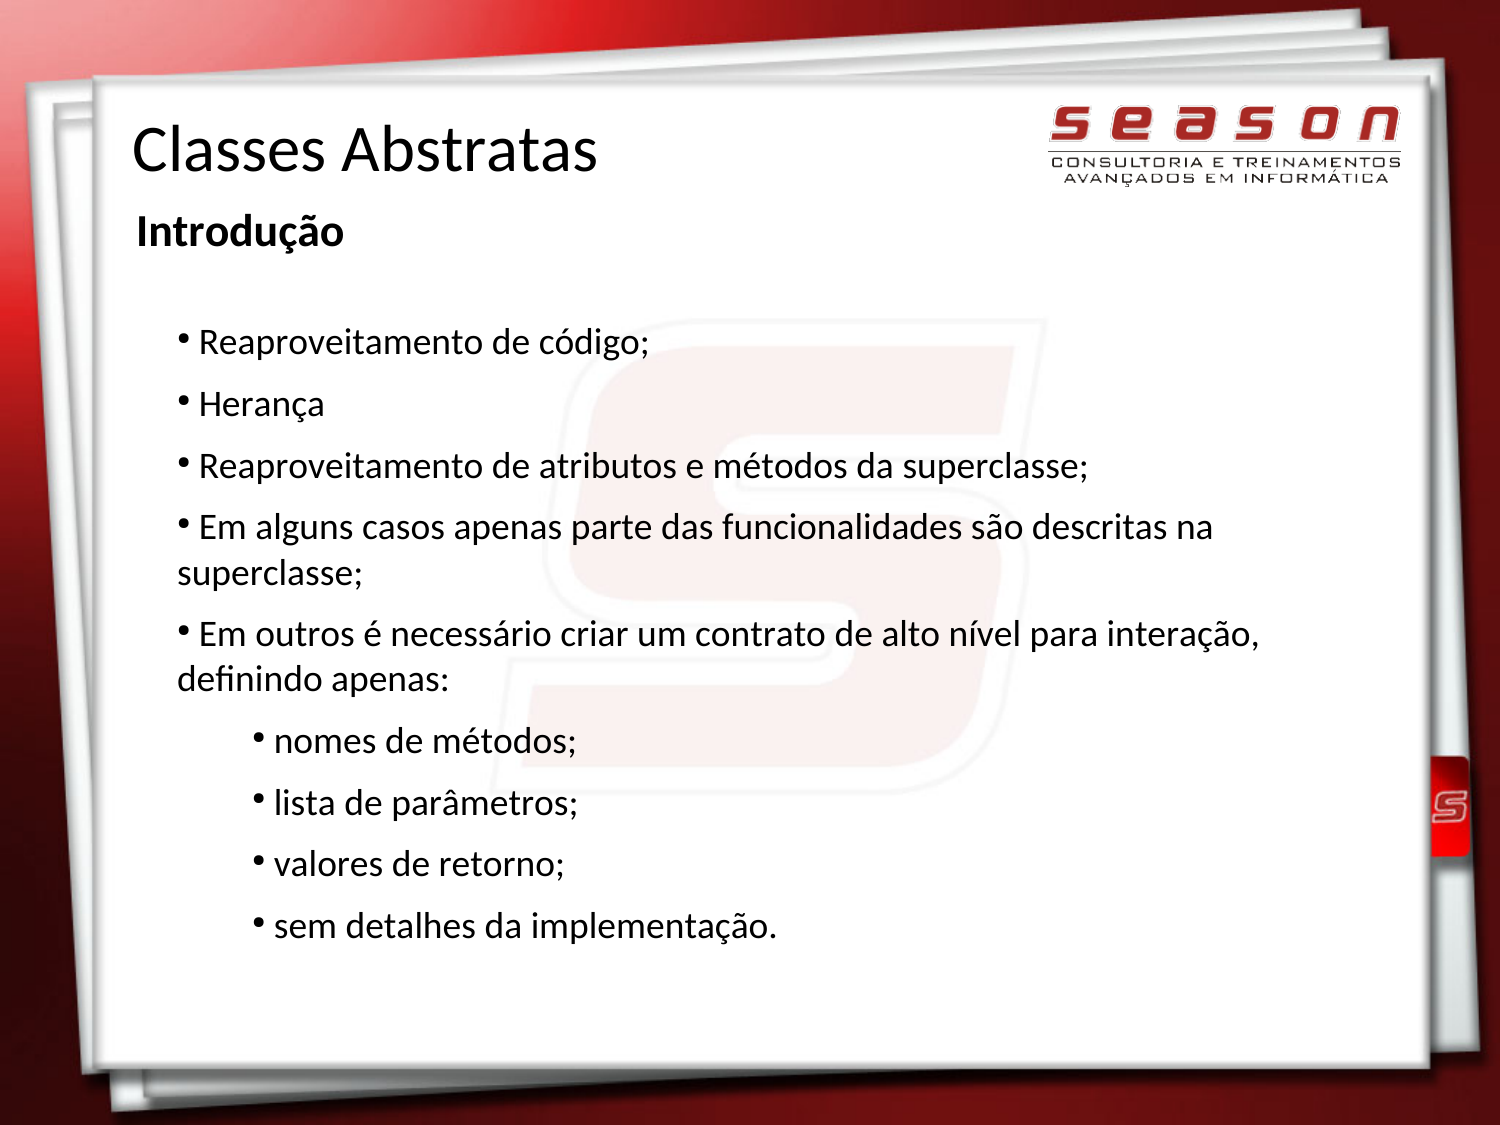

# Classes Abstratas
Introdução
 Reaproveitamento de código;
 Herança
 Reaproveitamento de atributos e métodos da superclasse;
 Em alguns casos apenas parte das funcionalidades são descritas na superclasse;
 Em outros é necessário criar um contrato de alto nível para interação, definindo apenas:
 nomes de métodos;
 lista de parâmetros;
 valores de retorno;
 sem detalhes da implementação.